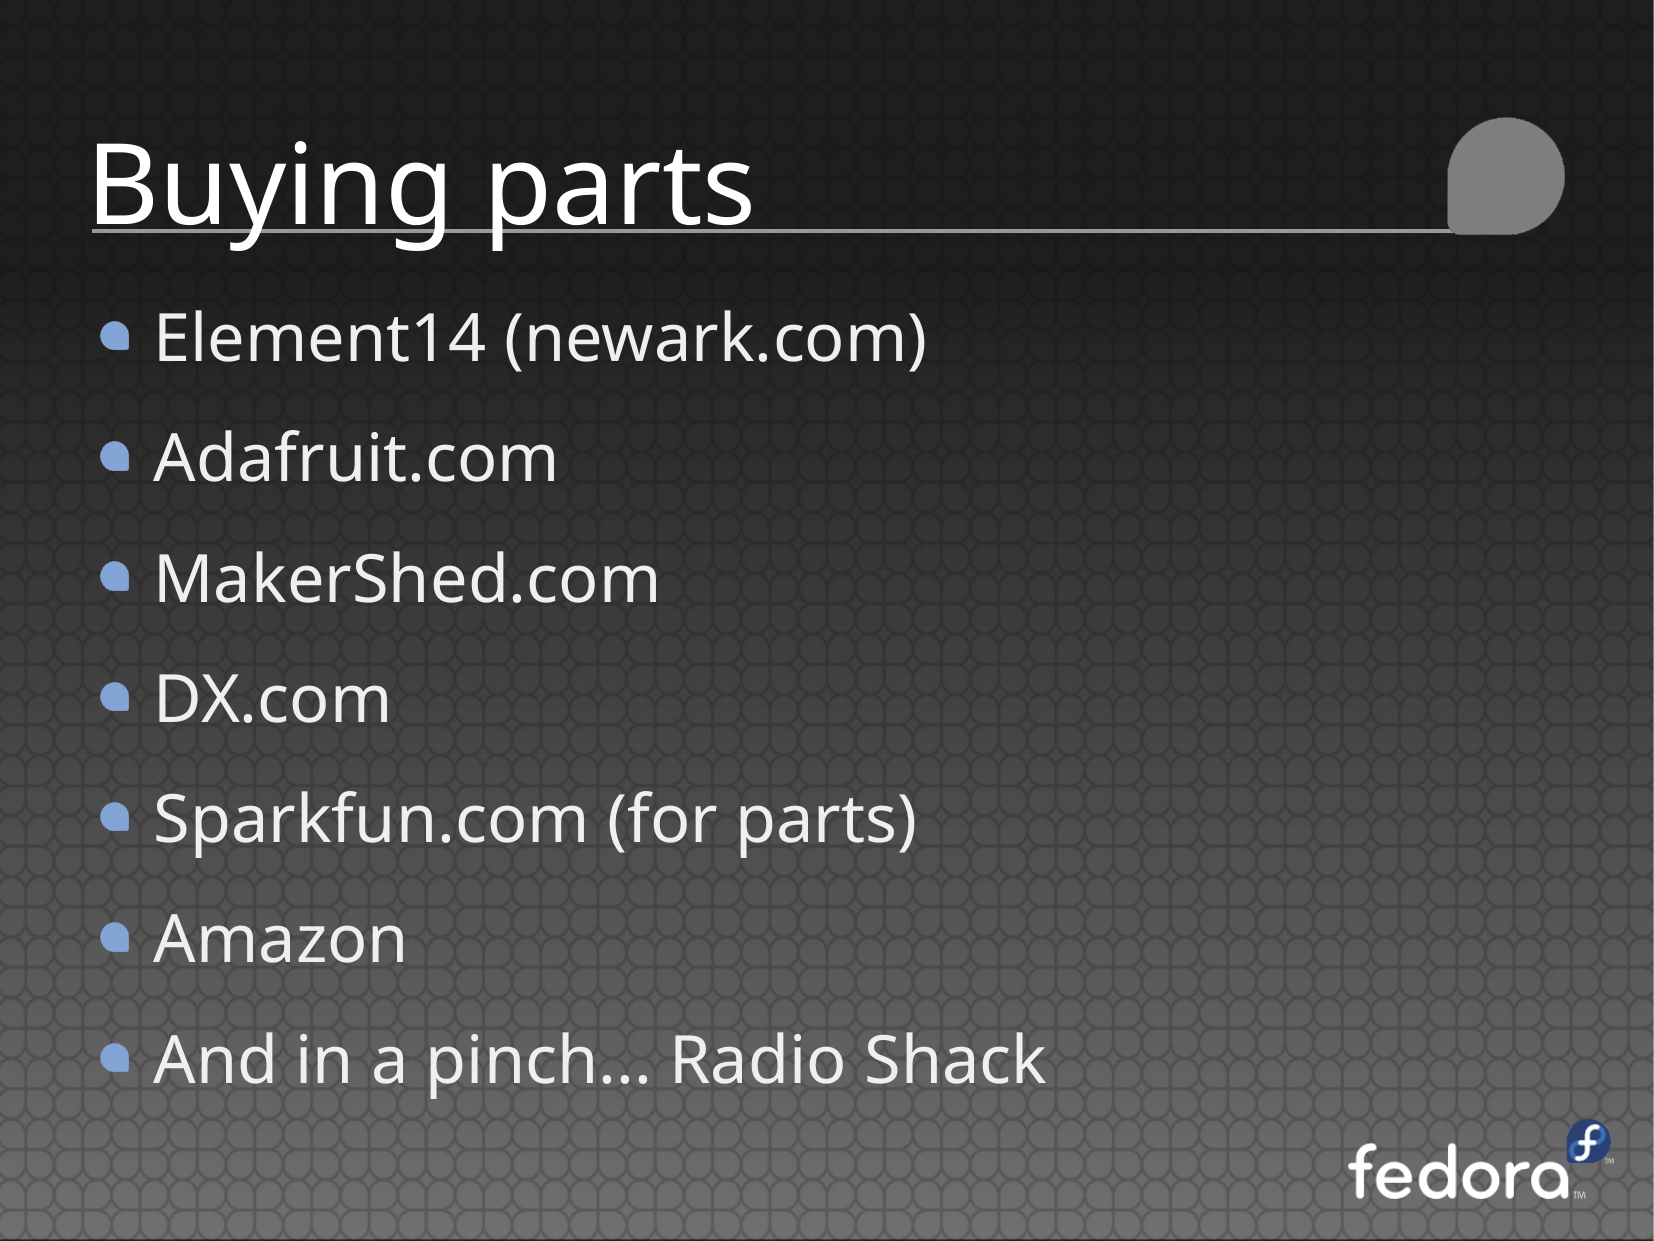

# Buying parts
Element14 (newark.com)
Adafruit.com
MakerShed.com
DX.com
Sparkfun.com (for parts)
Amazon
And in a pinch... Radio Shack